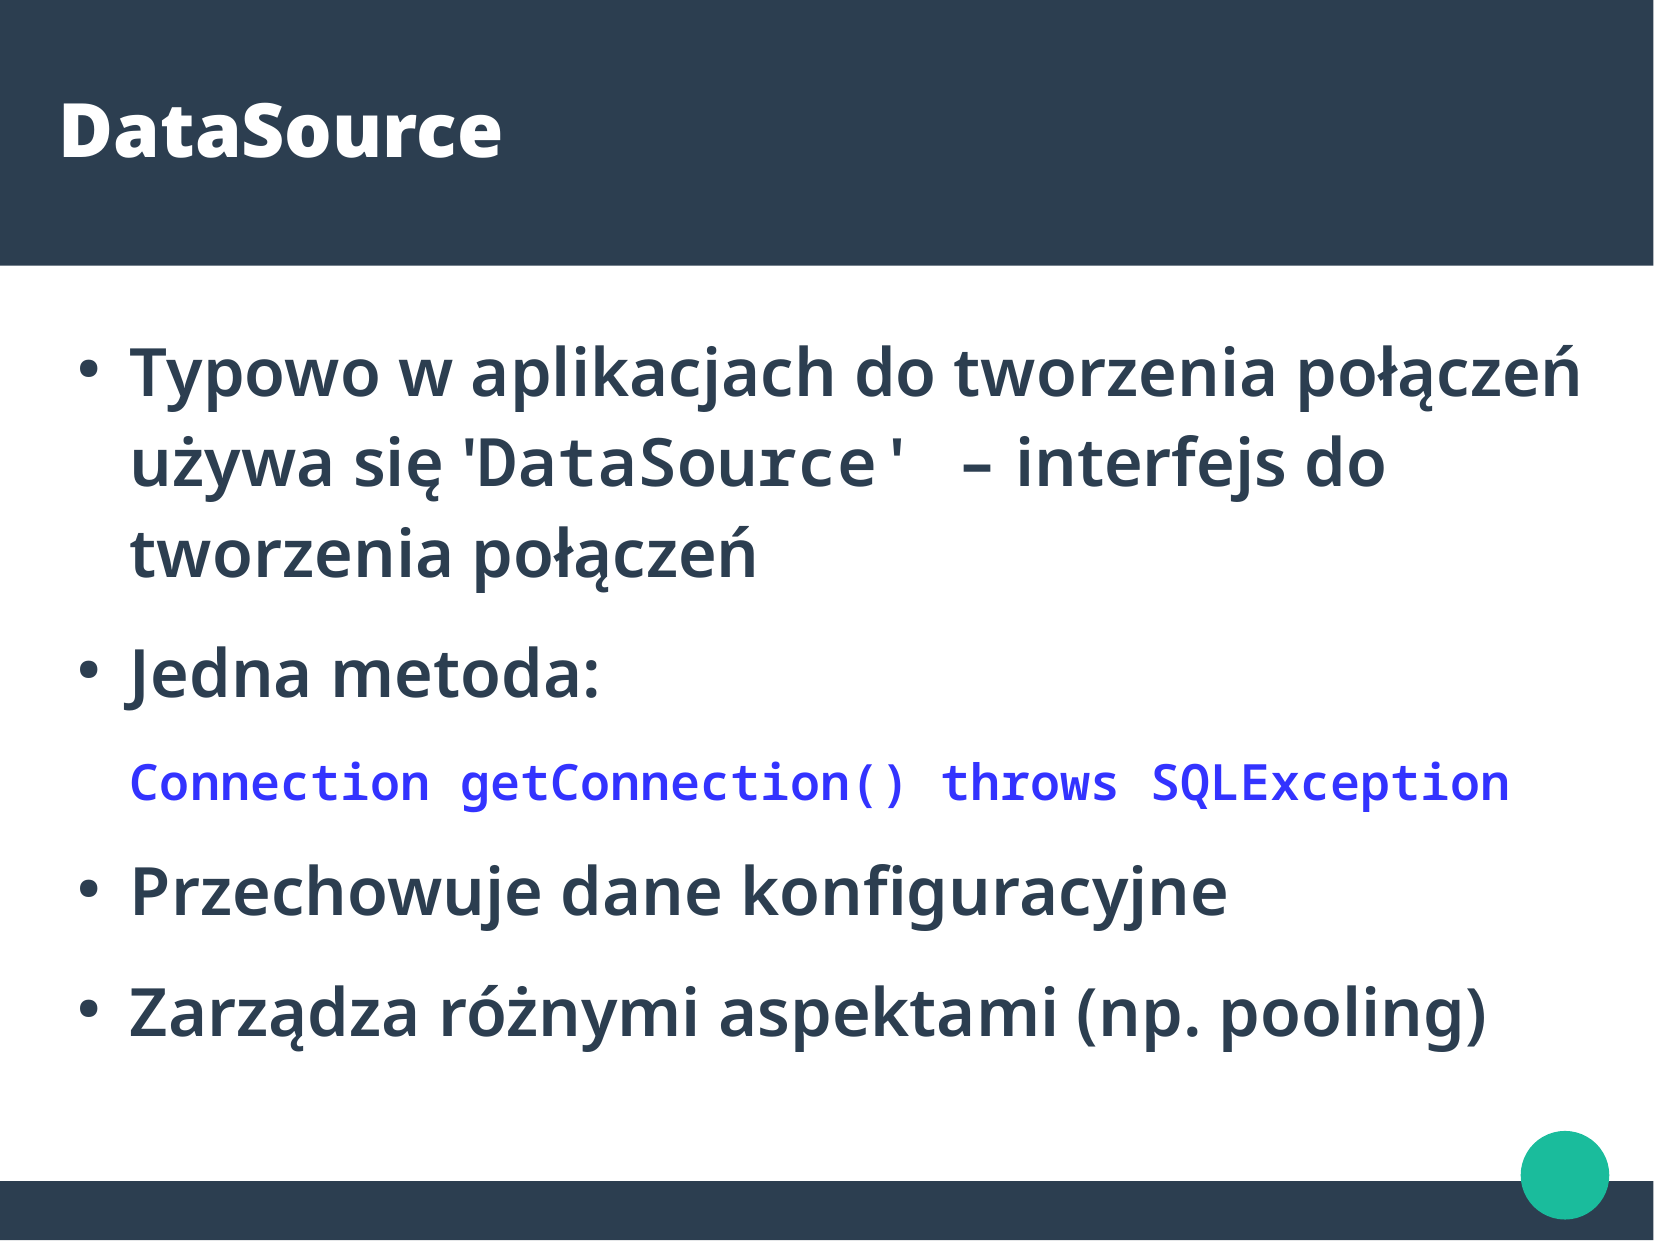

# DataSource
Typowo w aplikacjach do tworzenia połączeń używa się 'DataSource' – interfejs do tworzenia połączeń
Jedna metoda:
Connection getConnection() throws SQLException
Przechowuje dane konfiguracyjne
Zarządza różnymi aspektami (np. pooling)